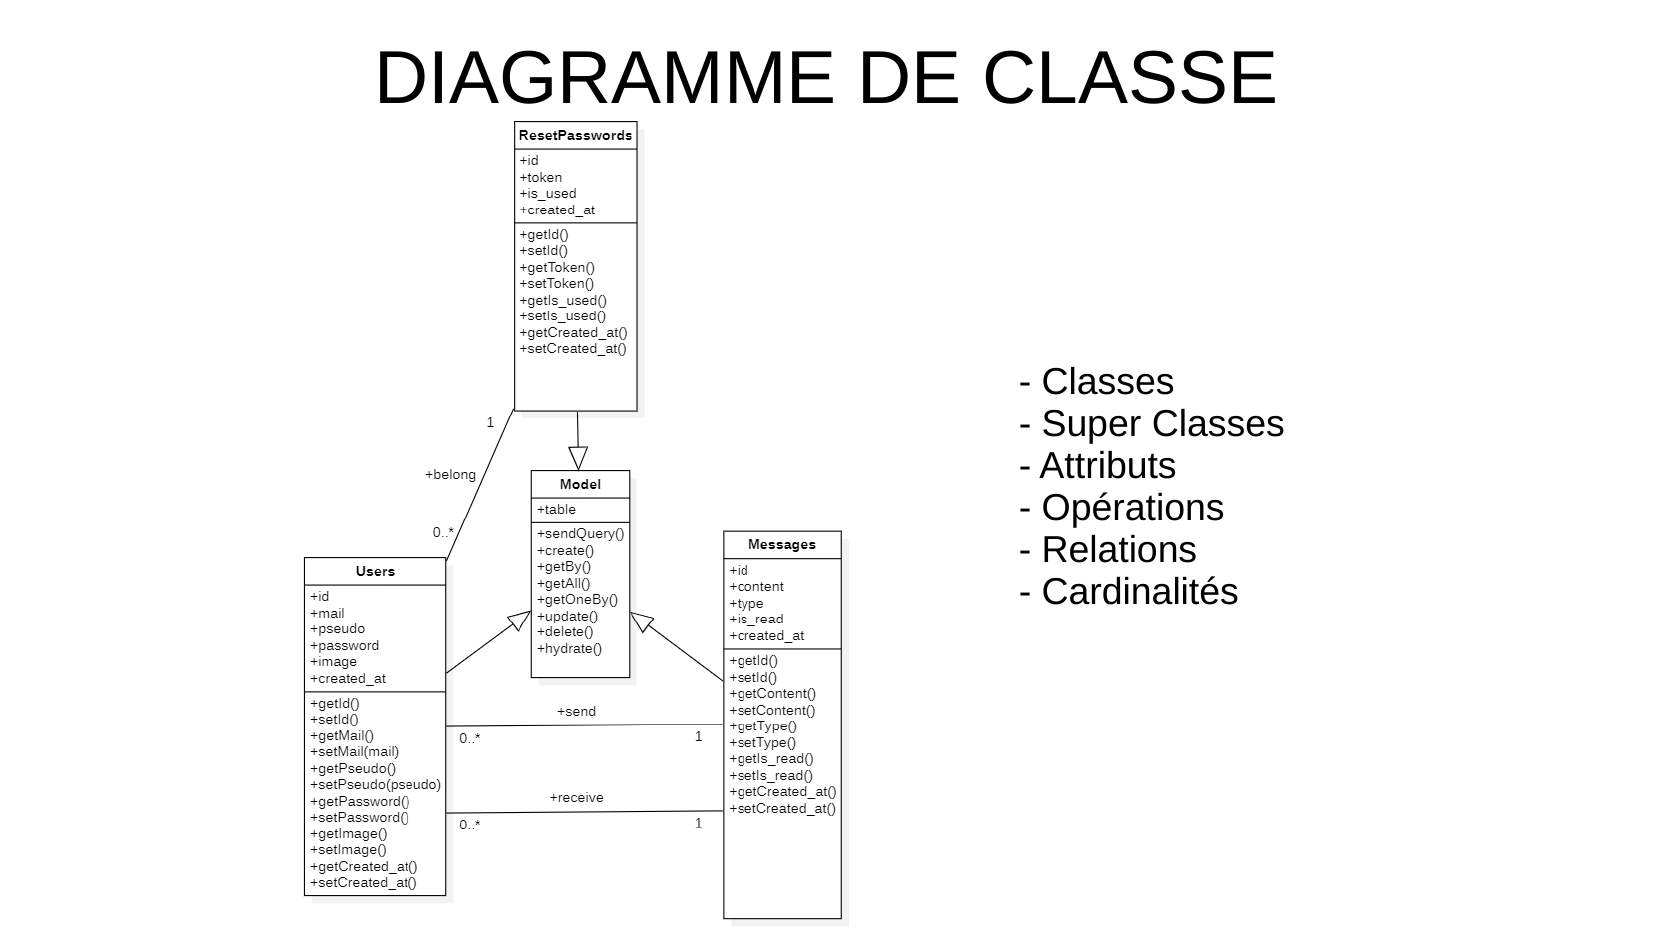

# DIAGRAMME DE CLASSE
- Classes
- Super Classes
- Attributs
- Opérations
- Relations
- Cardinalités